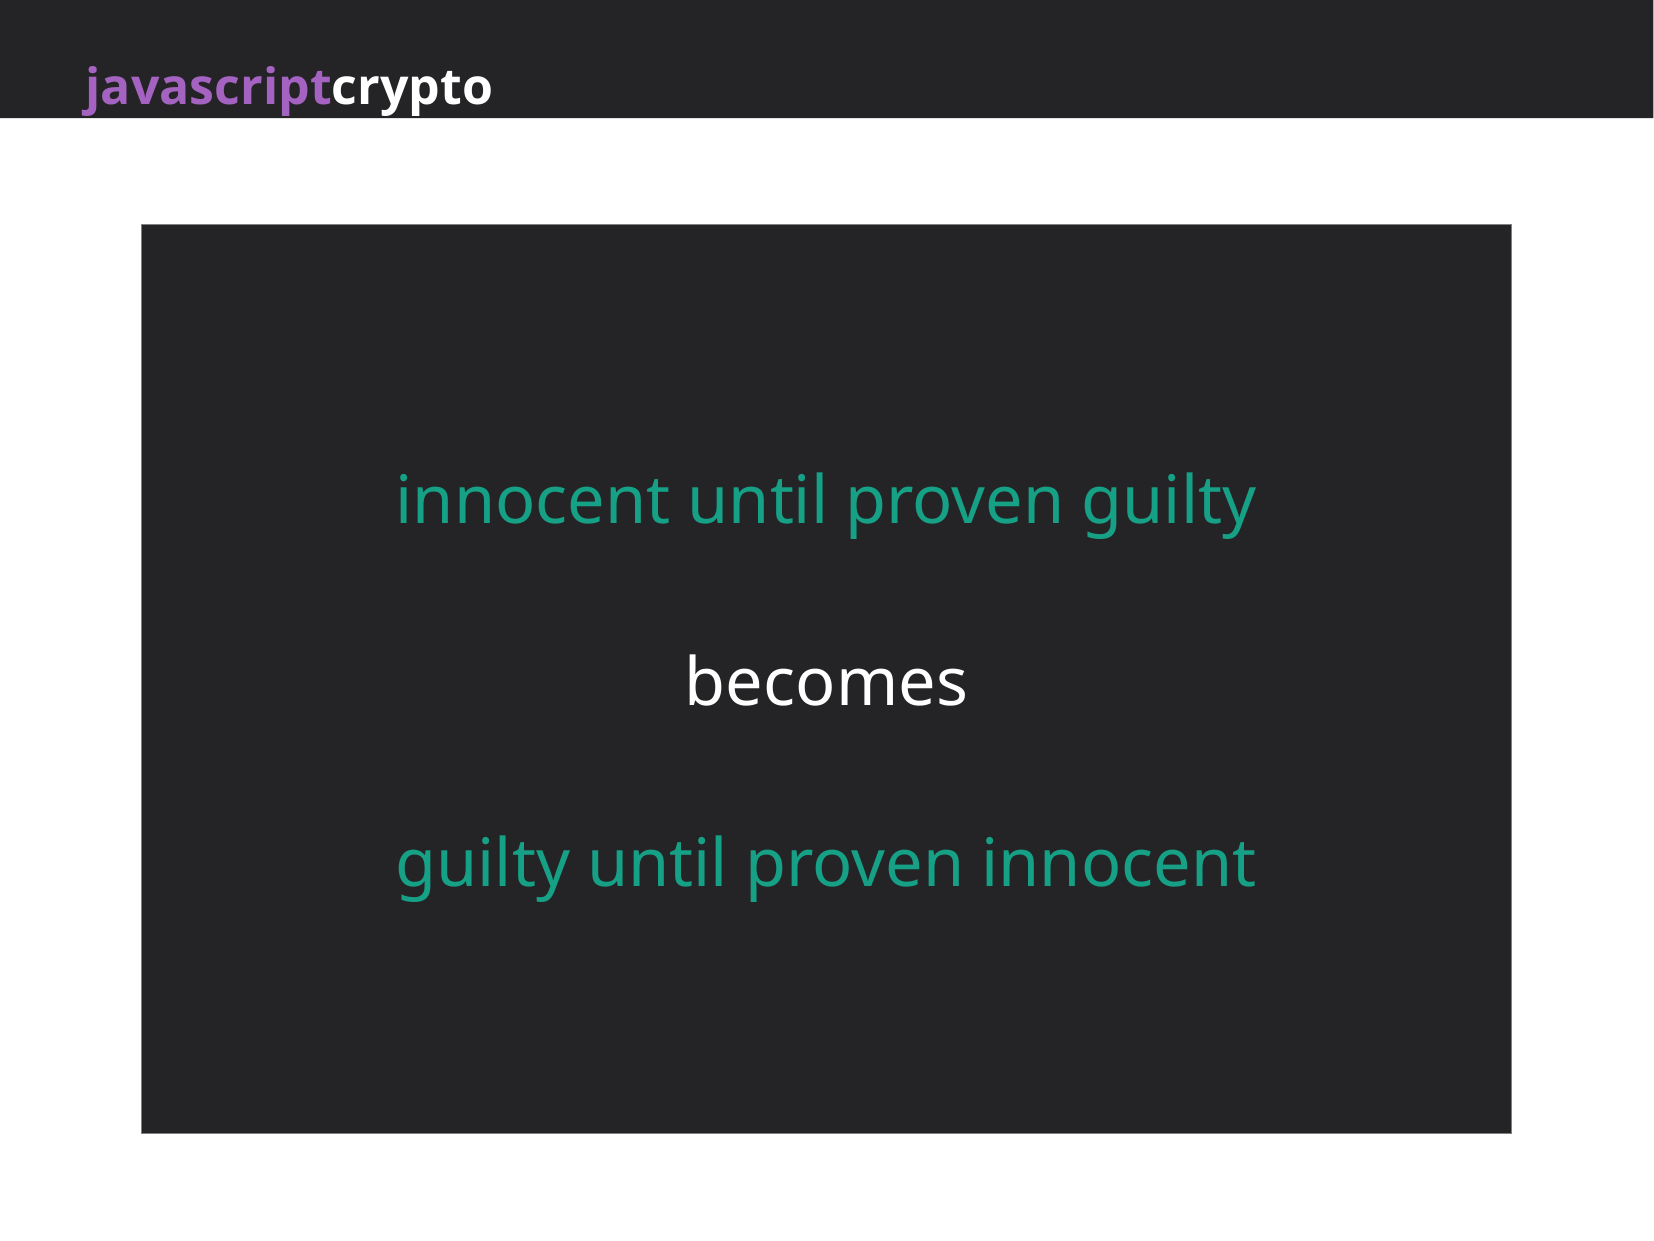

javascriptcrypto
innocent until proven guilty
becomes
guilty until proven innocent
encrypt shit